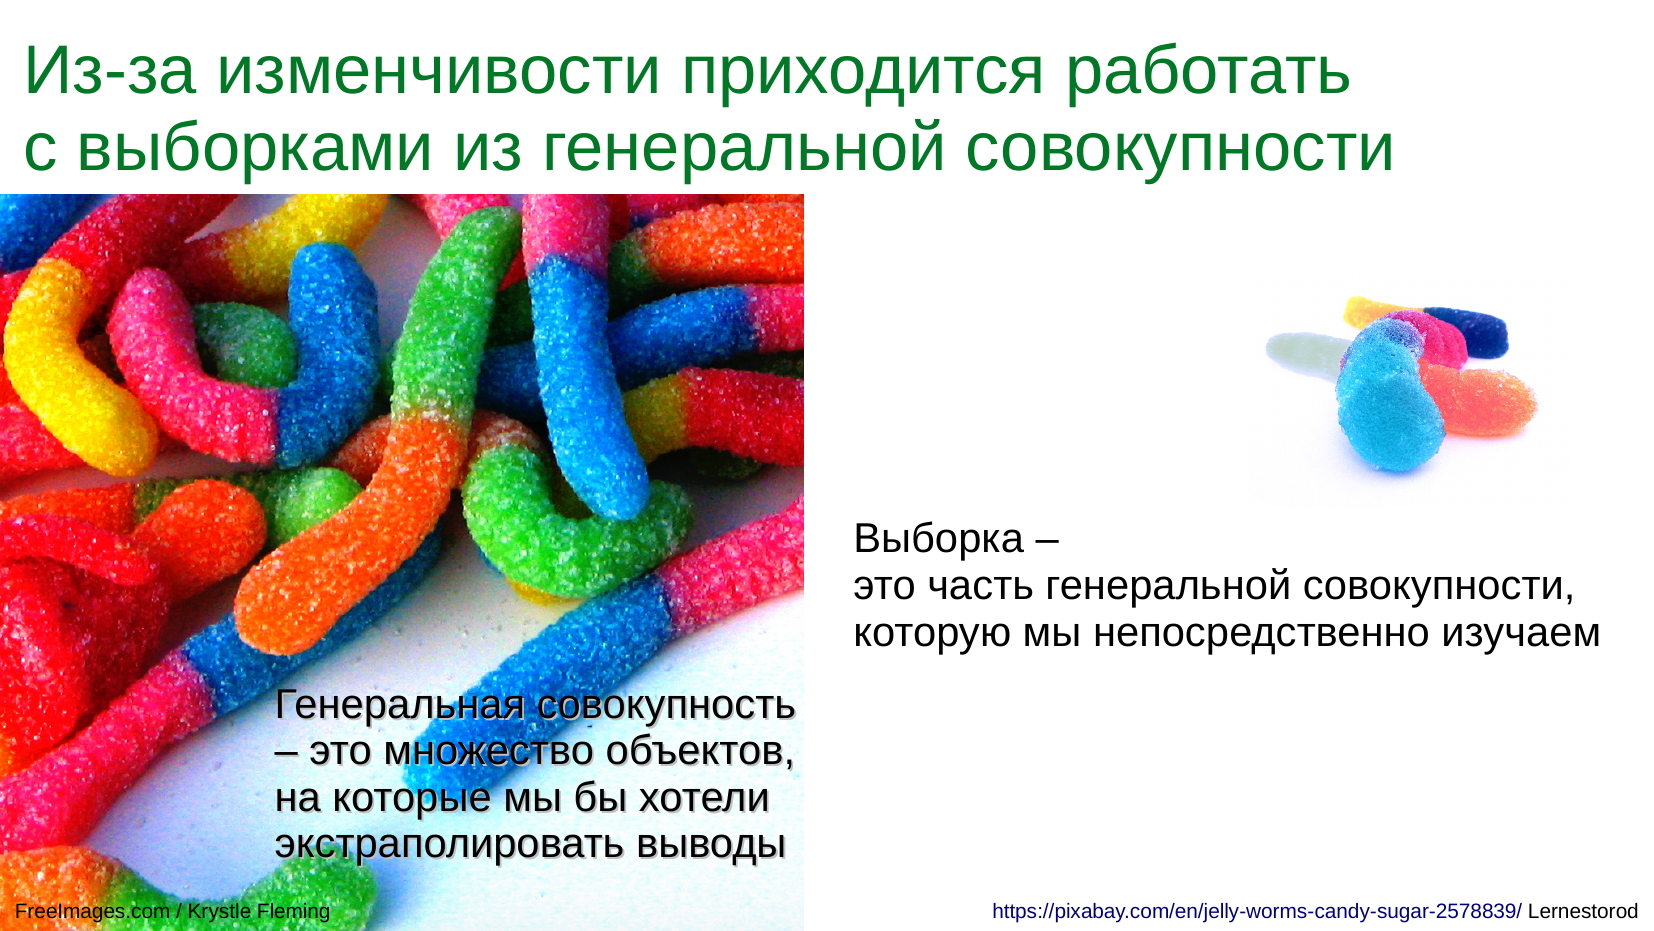

# Из-за изменчивости приходится работать с выборками из генеральной совокупности
Выборка –
это часть генеральной совокупности, которую мы непосредственно изучаем
Генеральная совокупность – это множество объектов,
на которые мы бы хотели экстраполировать выводы
FreeImages.com / Krystle Fleming
https://pixabay.com/en/jelly-worms-candy-sugar-2578839/ Lernestorod